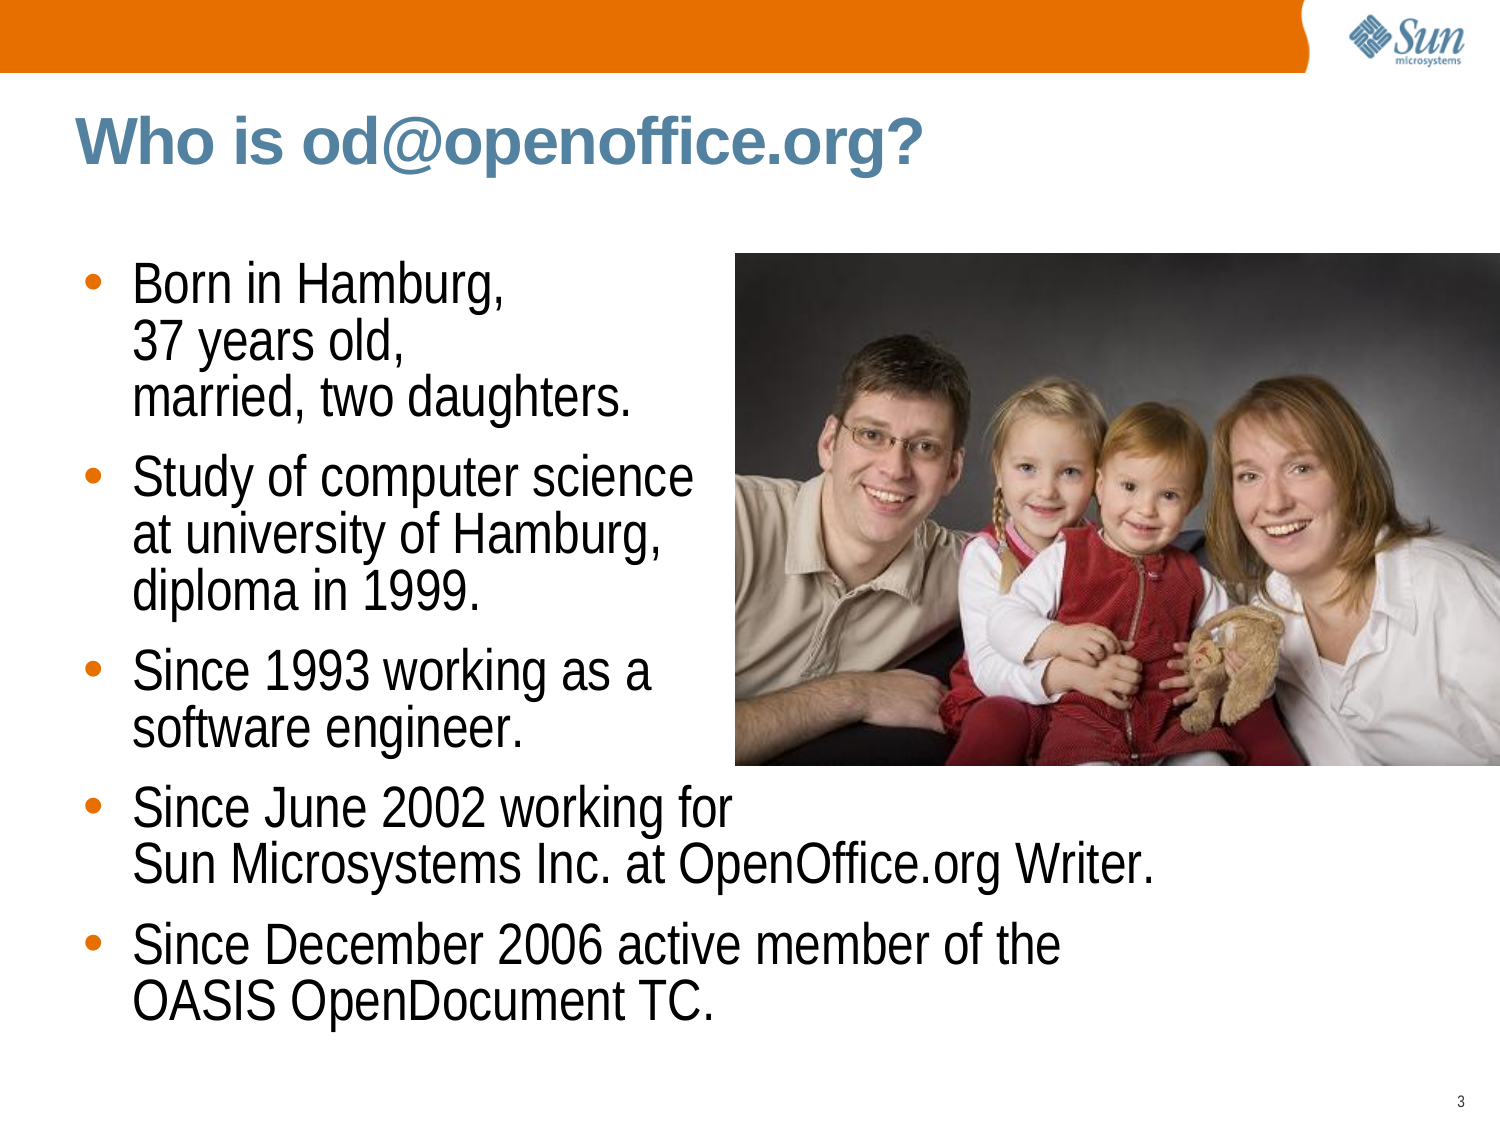

# Who is od@openoffice.org?
Born in Hamburg,
37 years old,
married, two daughters.
Study of computer science
at university of Hamburg,
diploma in 1999.
Since 1993 working as a
software engineer.
Since June 2002 working for
Sun Microsystems Inc. at OpenOffice.org Writer.
Since December 2006 active member of the
OASIS OpenDocument TC.